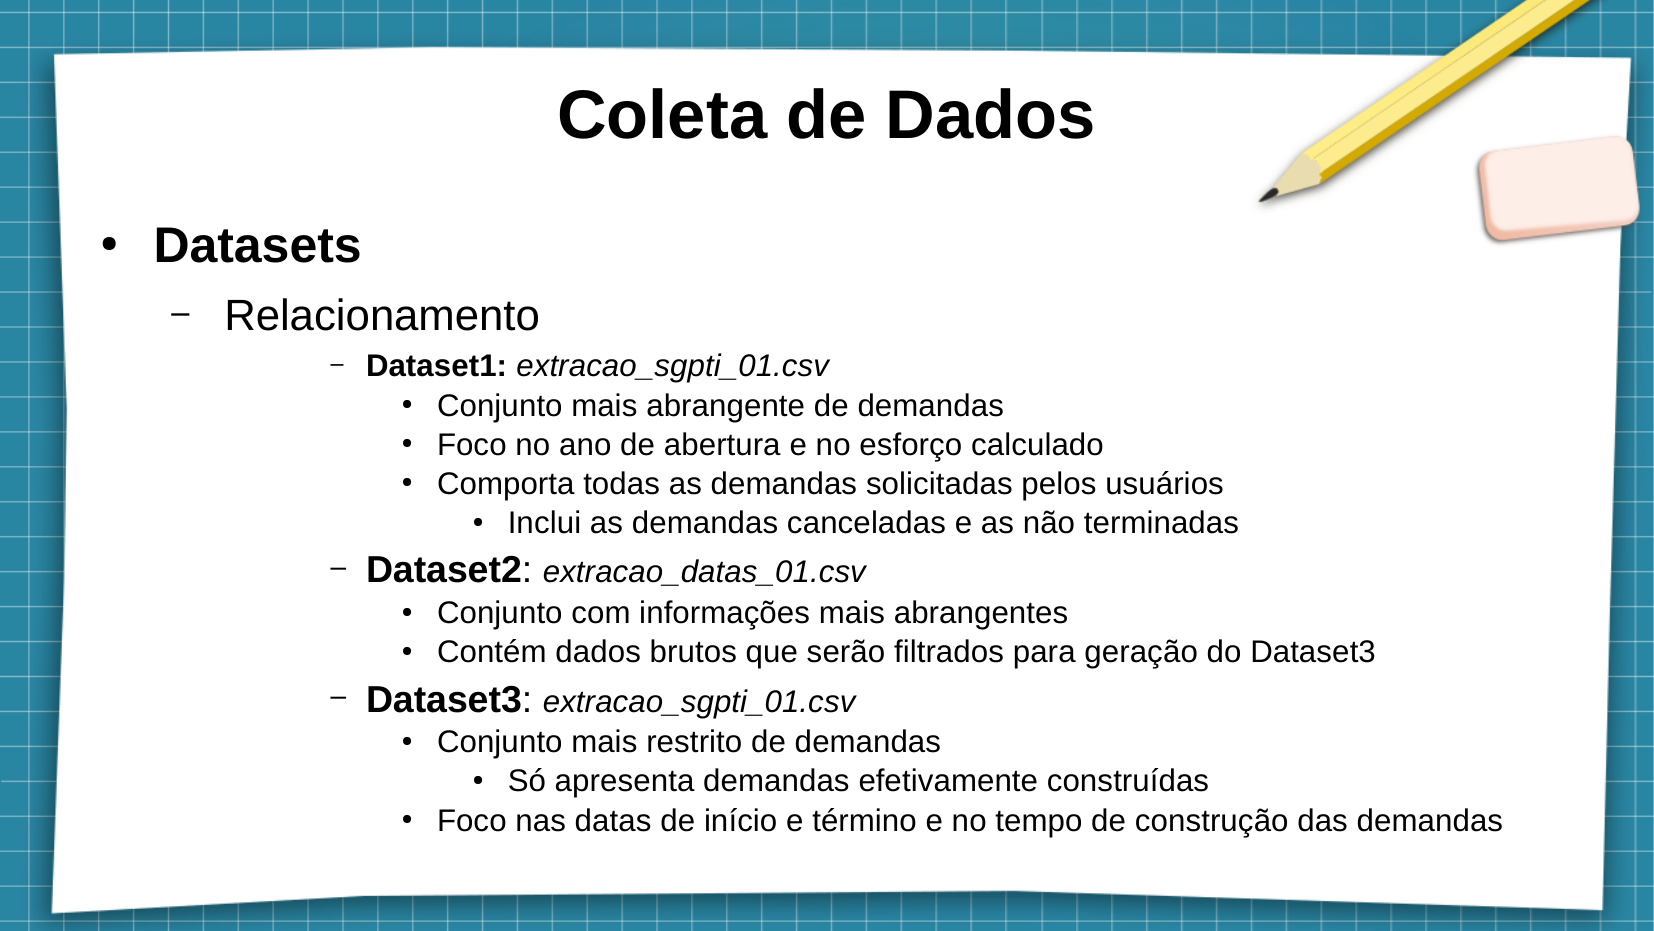

# Coleta de Dados
Datasets
Relacionamento
Dataset1: extracao_sgpti_01.csv
Conjunto mais abrangente de demandas
Foco no ano de abertura e no esforço calculado
Comporta todas as demandas solicitadas pelos usuários
Inclui as demandas canceladas e as não terminadas
Dataset2: extracao_datas_01.csv
Conjunto com informações mais abrangentes
Contém dados brutos que serão filtrados para geração do Dataset3
Dataset3: extracao_sgpti_01.csv
Conjunto mais restrito de demandas
Só apresenta demandas efetivamente construídas
Foco nas datas de início e término e no tempo de construção das demandas